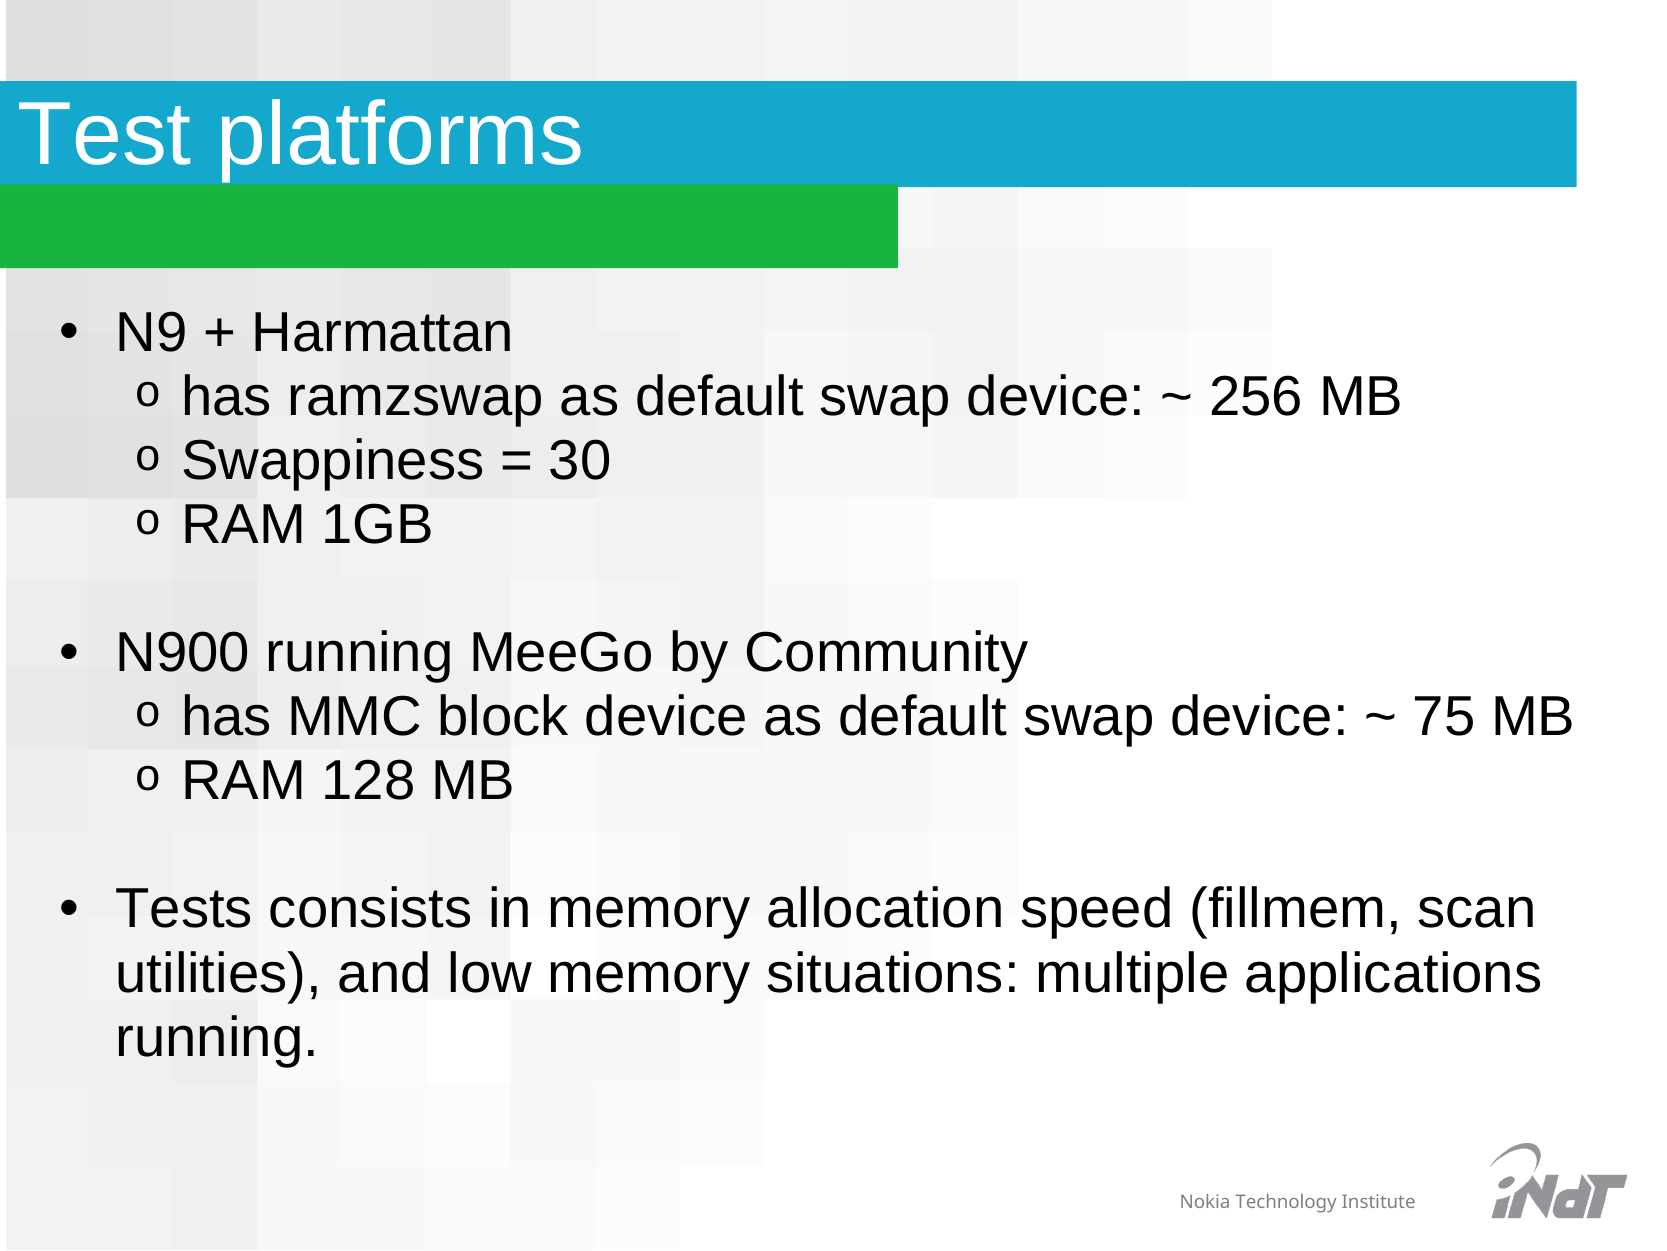

Test platforms
# N9 + Harmattan
has ramzswap as default swap device: ~ 256 MB
Swappiness = 30
RAM 1GB
N900 running MeeGo by Community
has MMC block device as default swap device: ~ 75 MB
RAM 128 MB
Tests consists in memory allocation speed (fillmem, scan utilities), and low memory situations: multiple applications running.